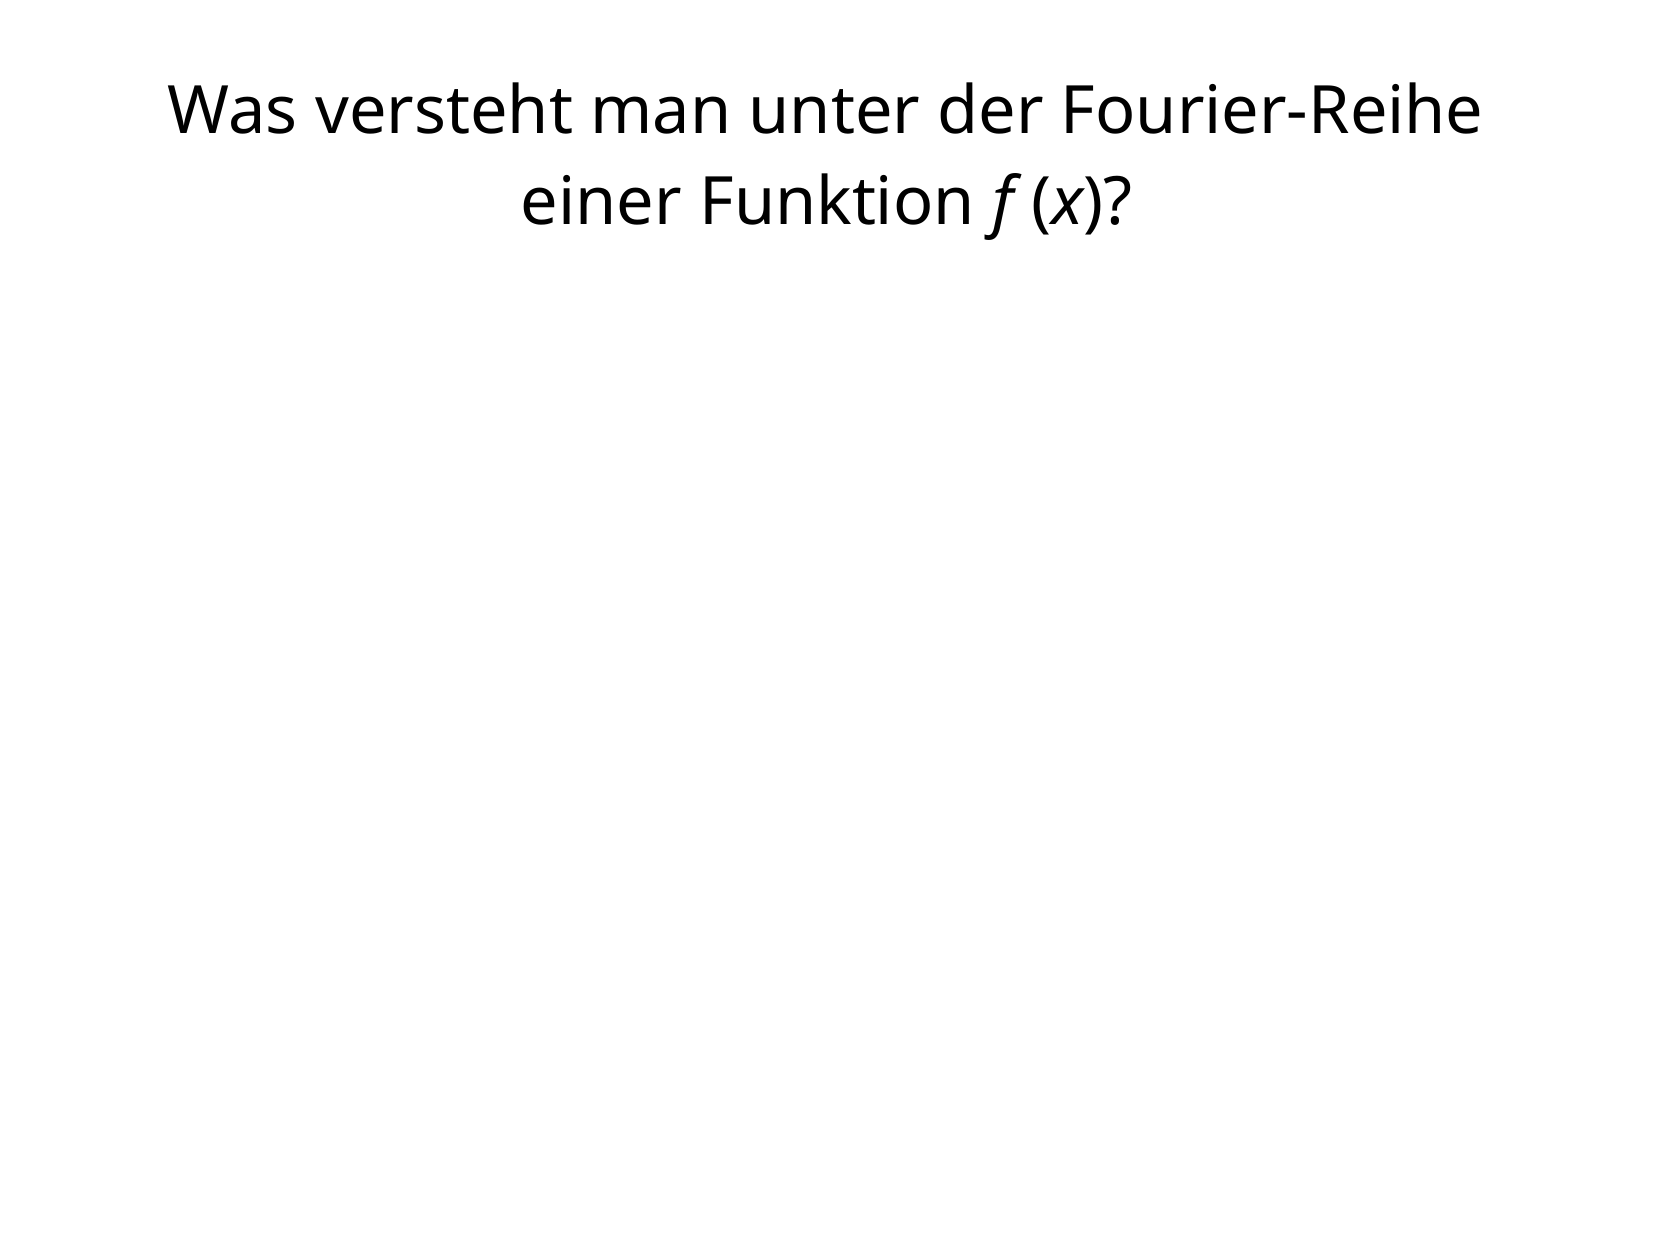

# Was versteht man unter der Fourier-Reihe einer Funktion f (x)?